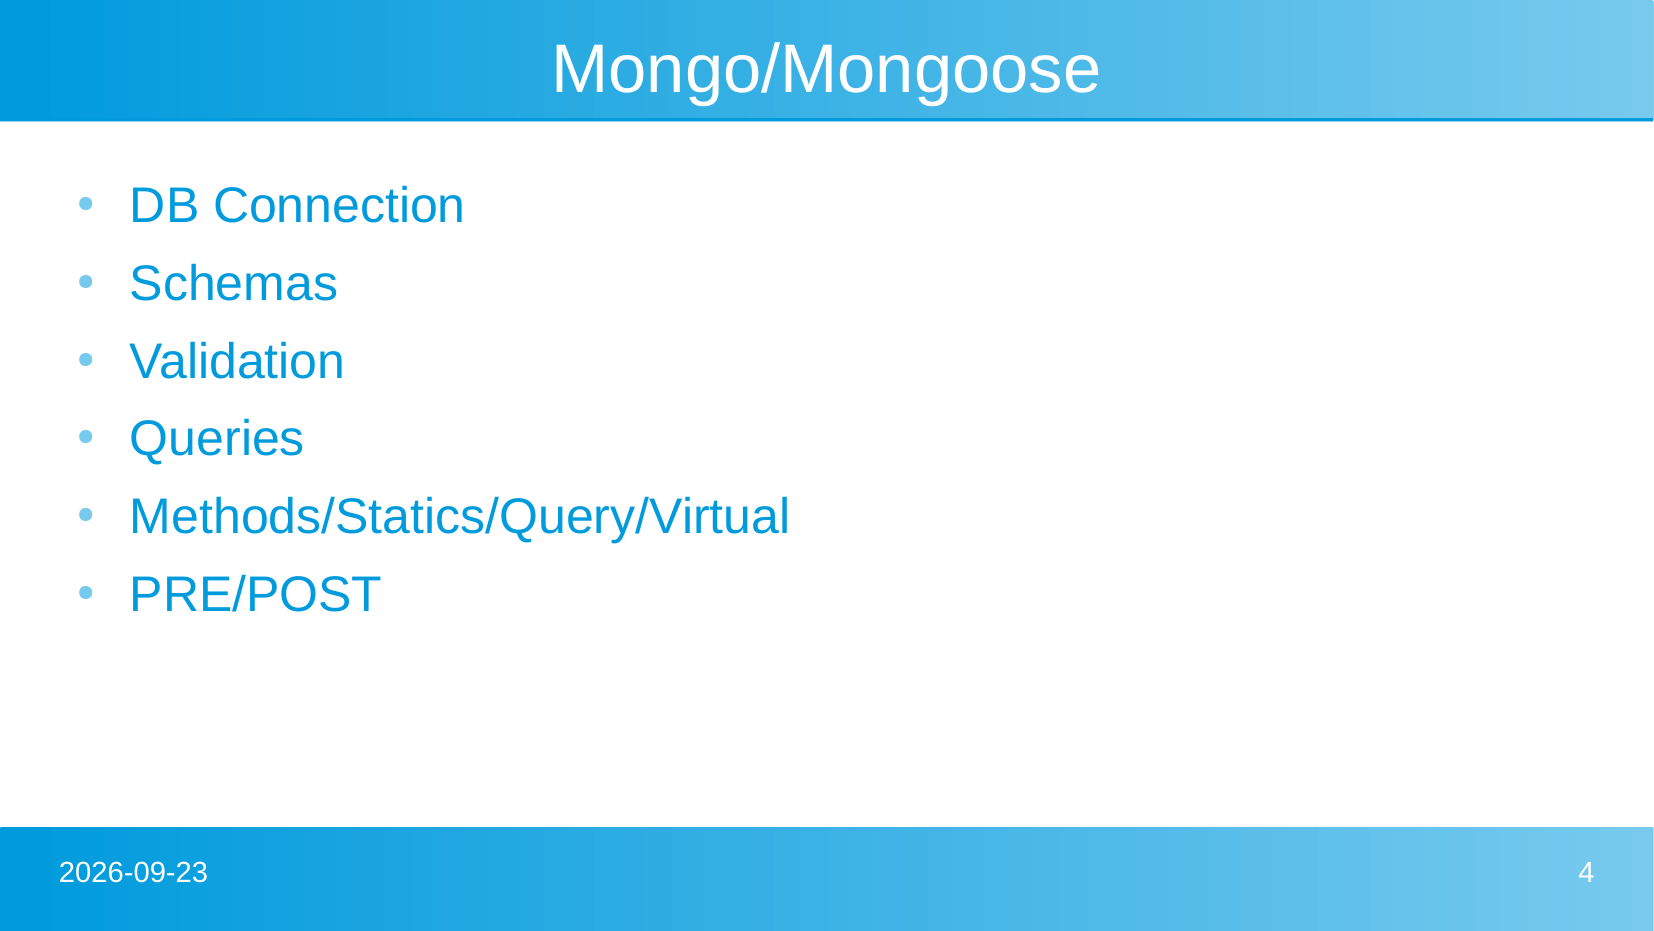

# Mongo/Mongoose
DB Connection
Schemas
Validation
Queries
Methods/Statics/Query/Virtual
PRE/POST
4